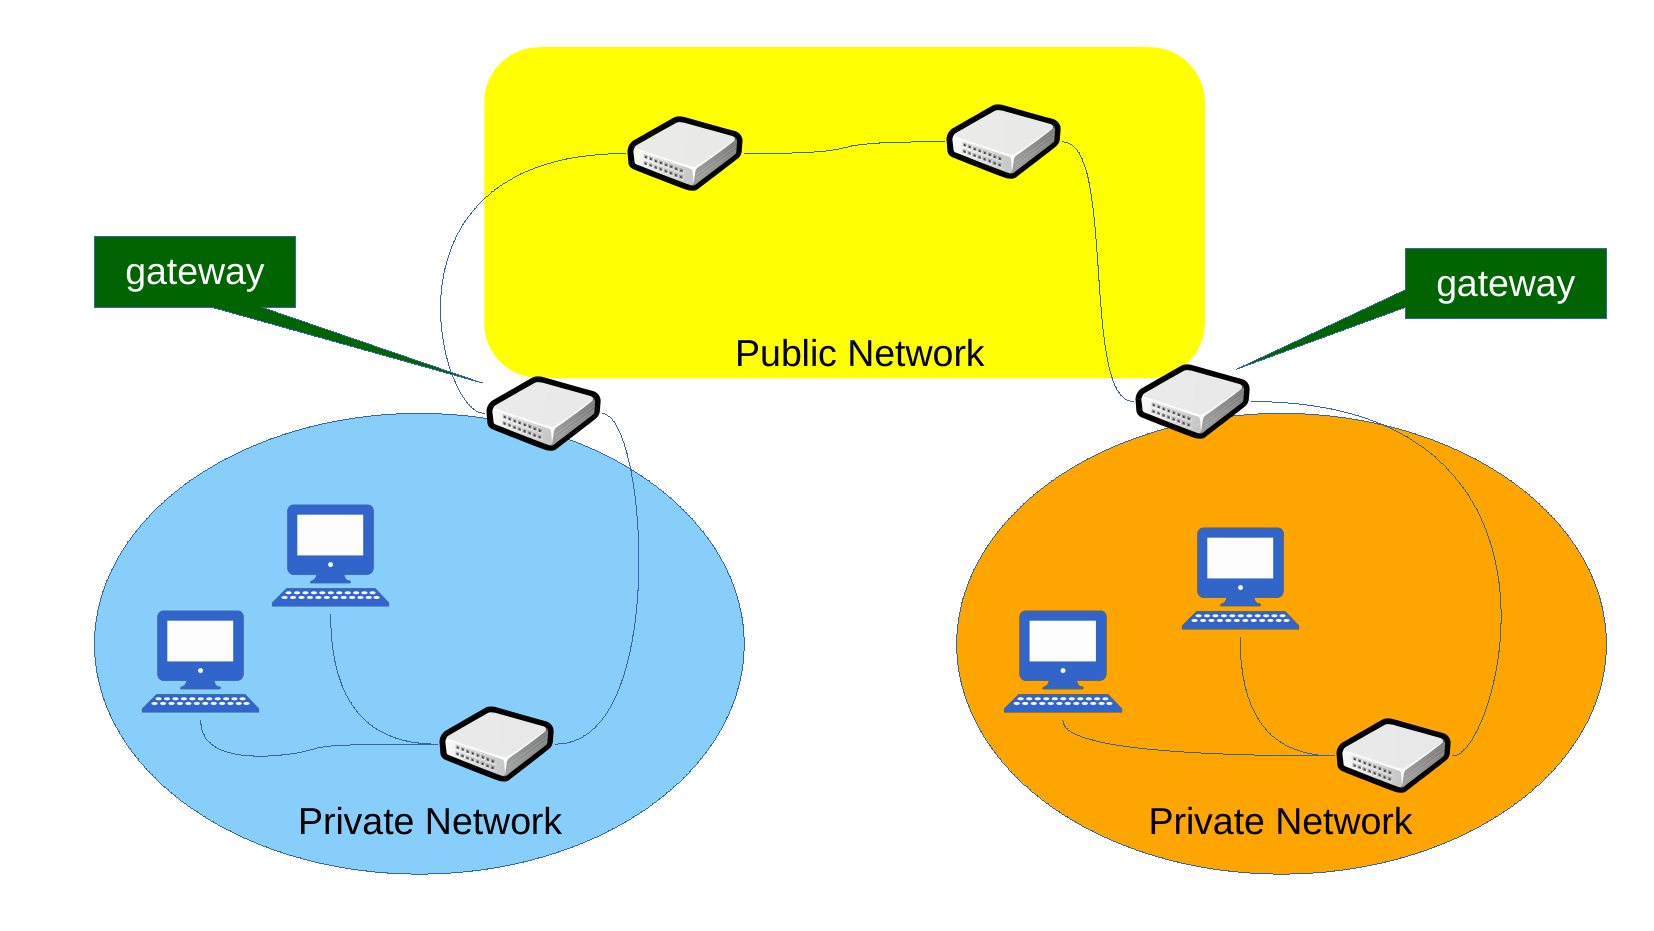

gateway
gateway
Public Network
Private Network
Private Network